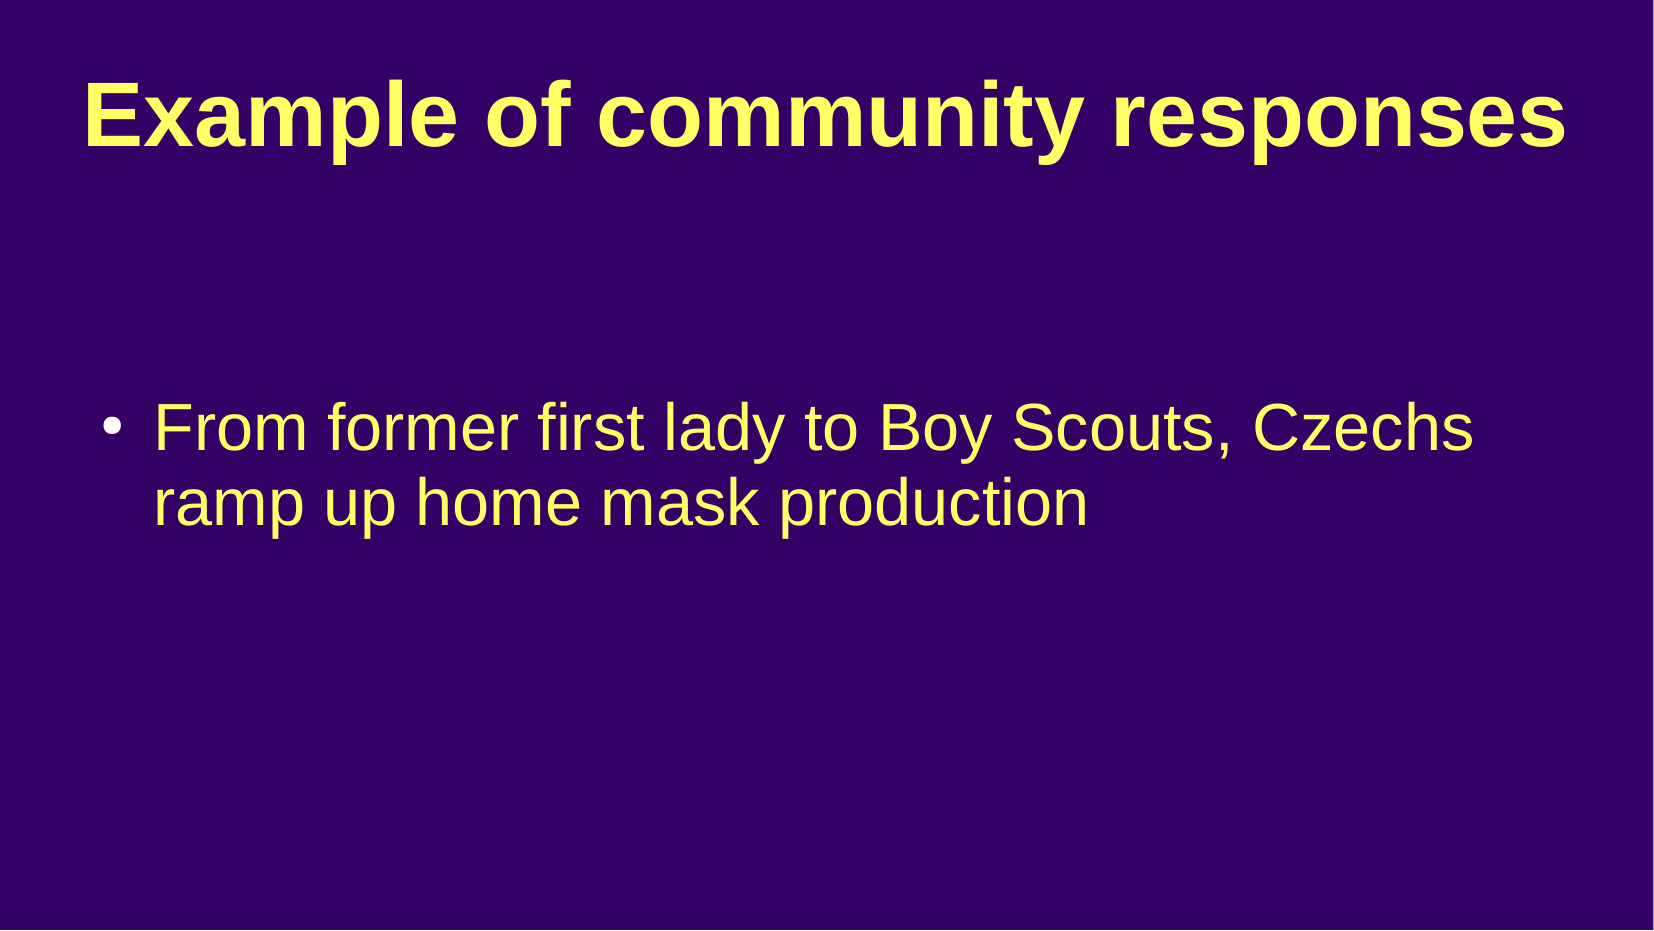

# Example of community responses
From former first lady to Boy Scouts, Czechs ramp up home mask production